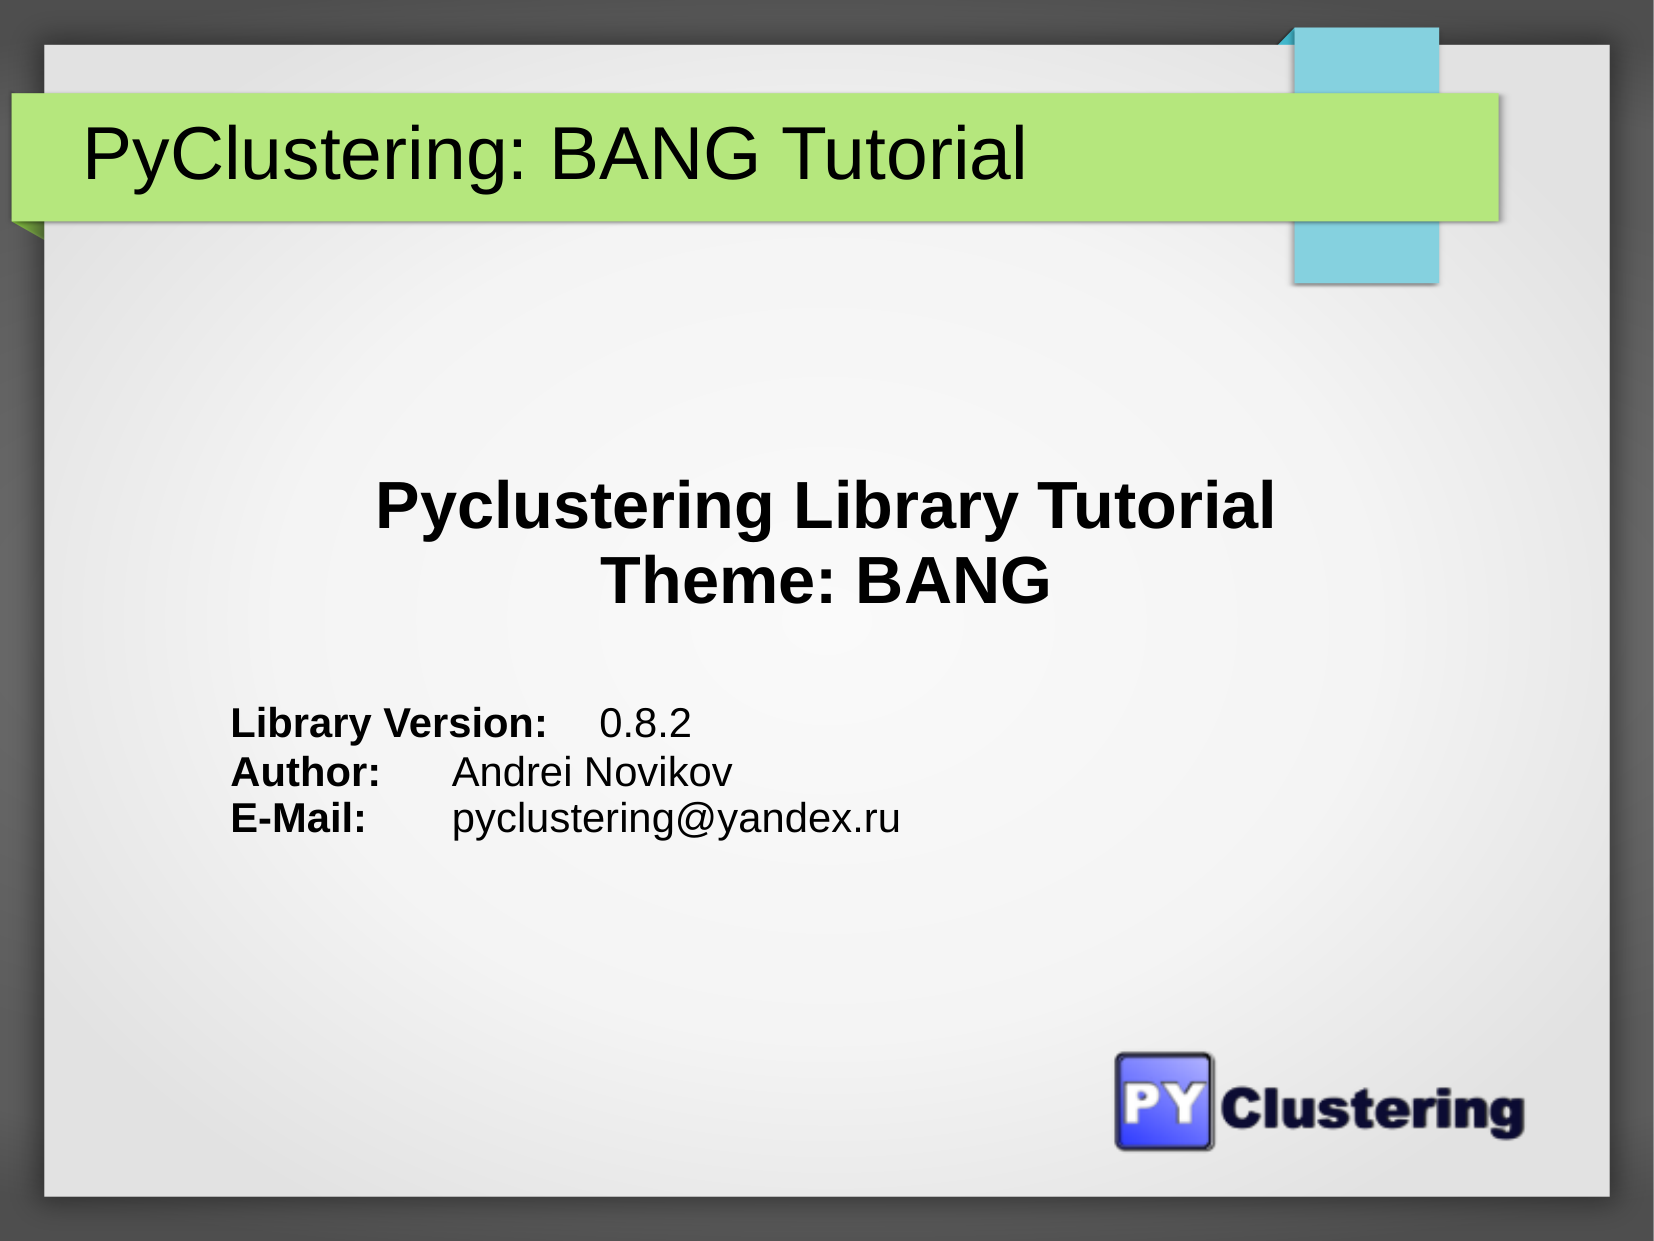

# PyClustering: BANG Tutorial
Pyclustering Library Tutorial
Theme: BANG
		Library Version: 	0.8.2
		Author: 	Andrei Novikov
		E-Mail: 	pyclustering@yandex.ru